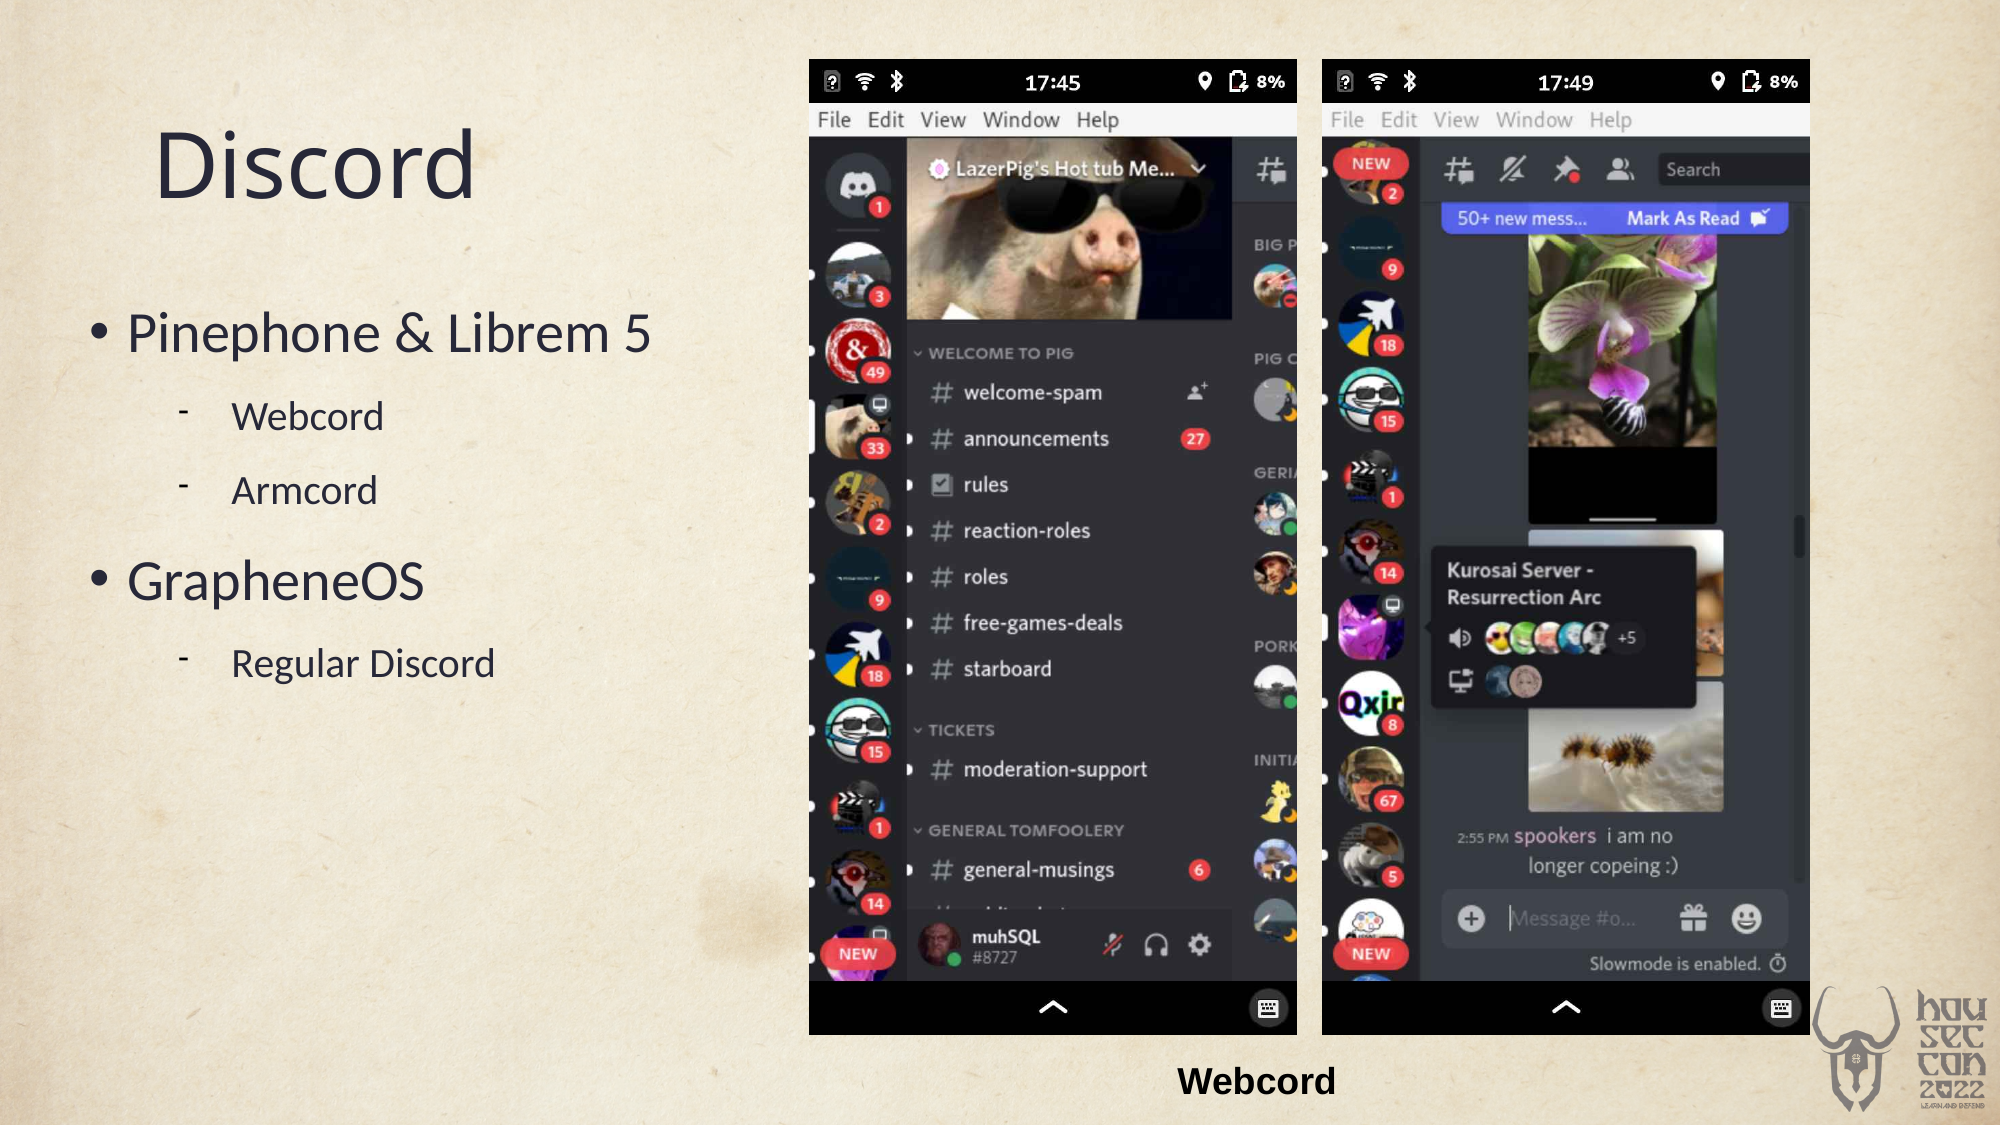

Discord
Pinephone & Librem 5
Webcord
Armcord
GrapheneOS
Regular Discord
Webcord